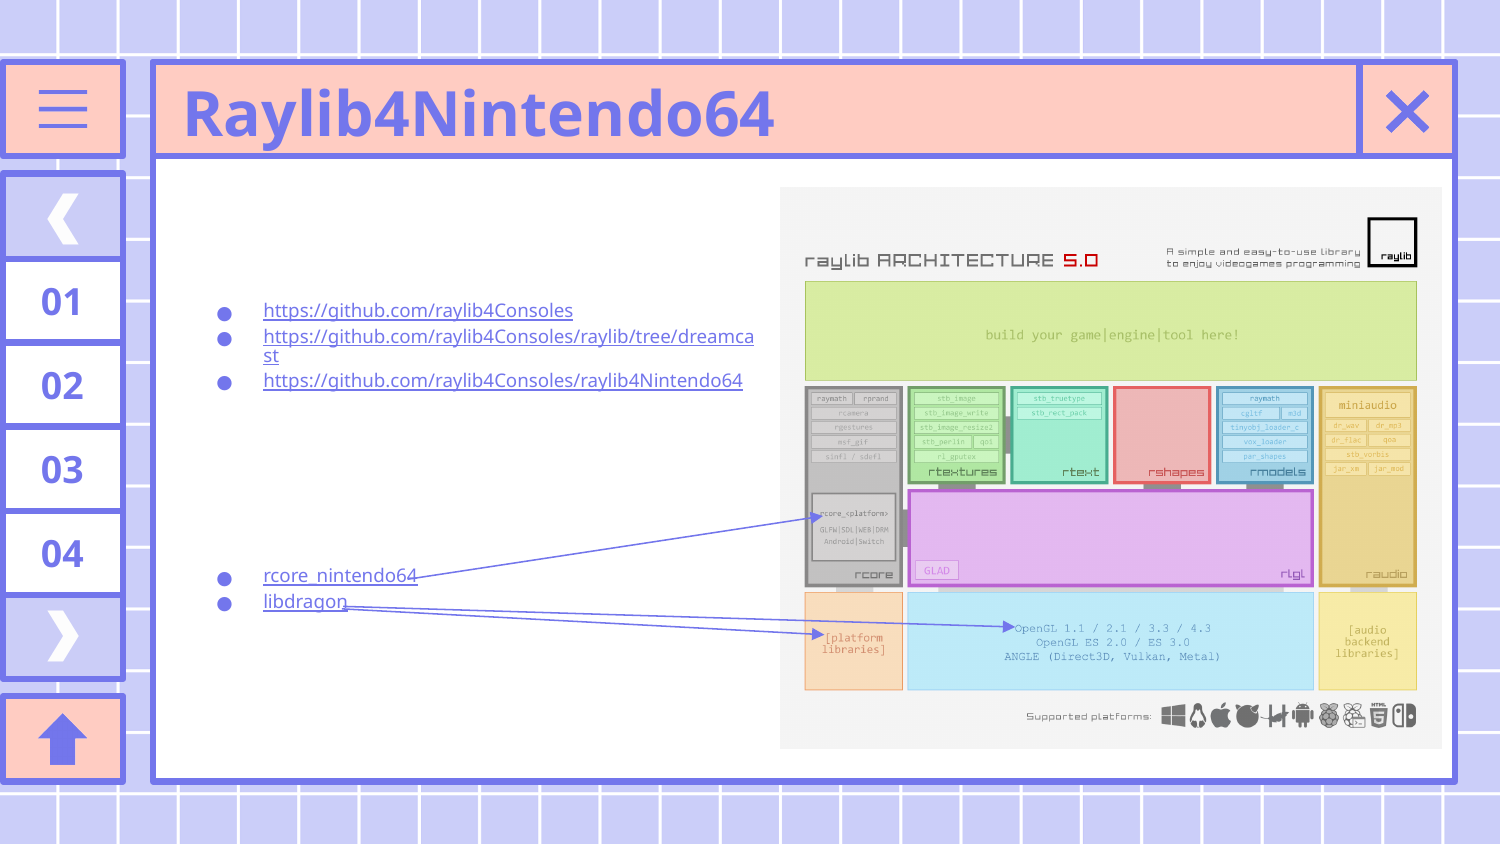

# Raylib4Nintendo64
https://github.com/raylib4Consoles
https://github.com/raylib4Consoles/raylib/tree/dreamcast
https://github.com/raylib4Consoles/raylib4Nintendo64
01
rcore_nintendo64
libdragon
02
03
04